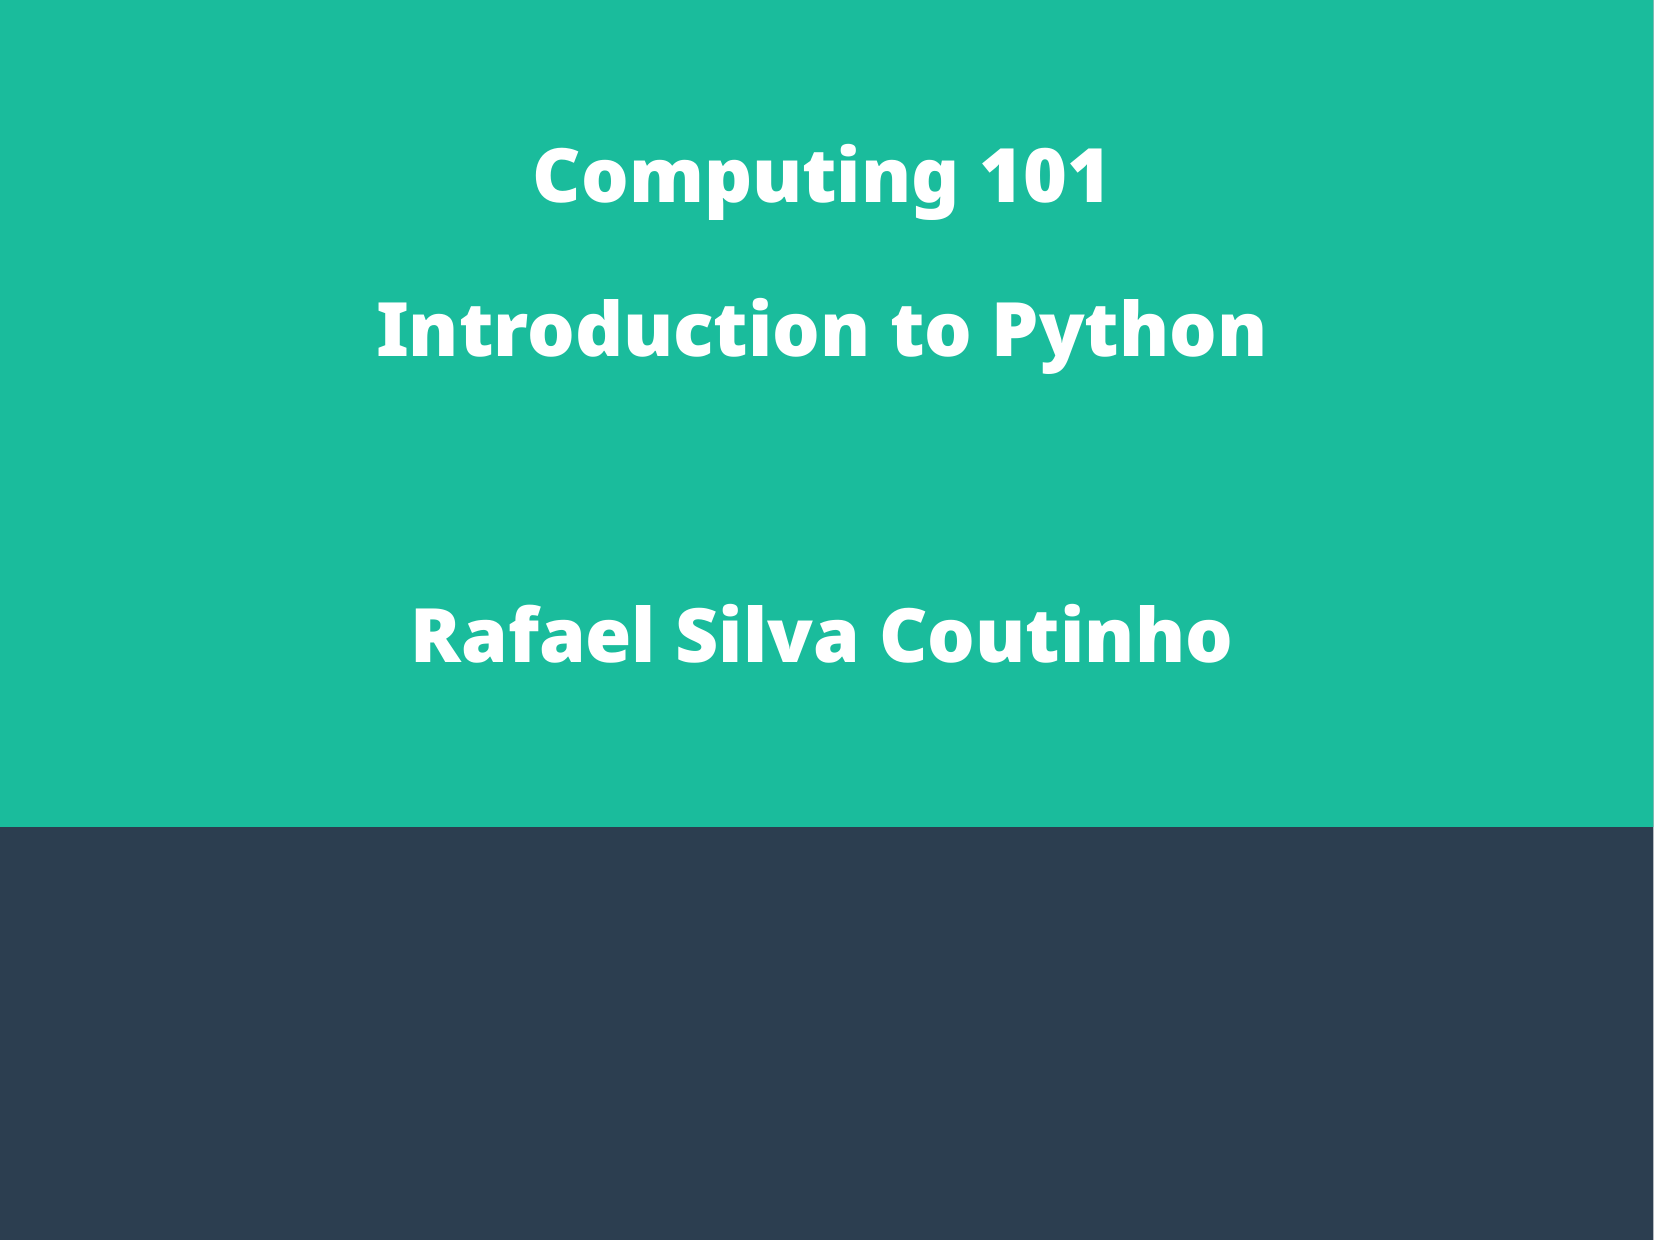

# Computing 101 Introduction to Python Rafael Silva Coutinho